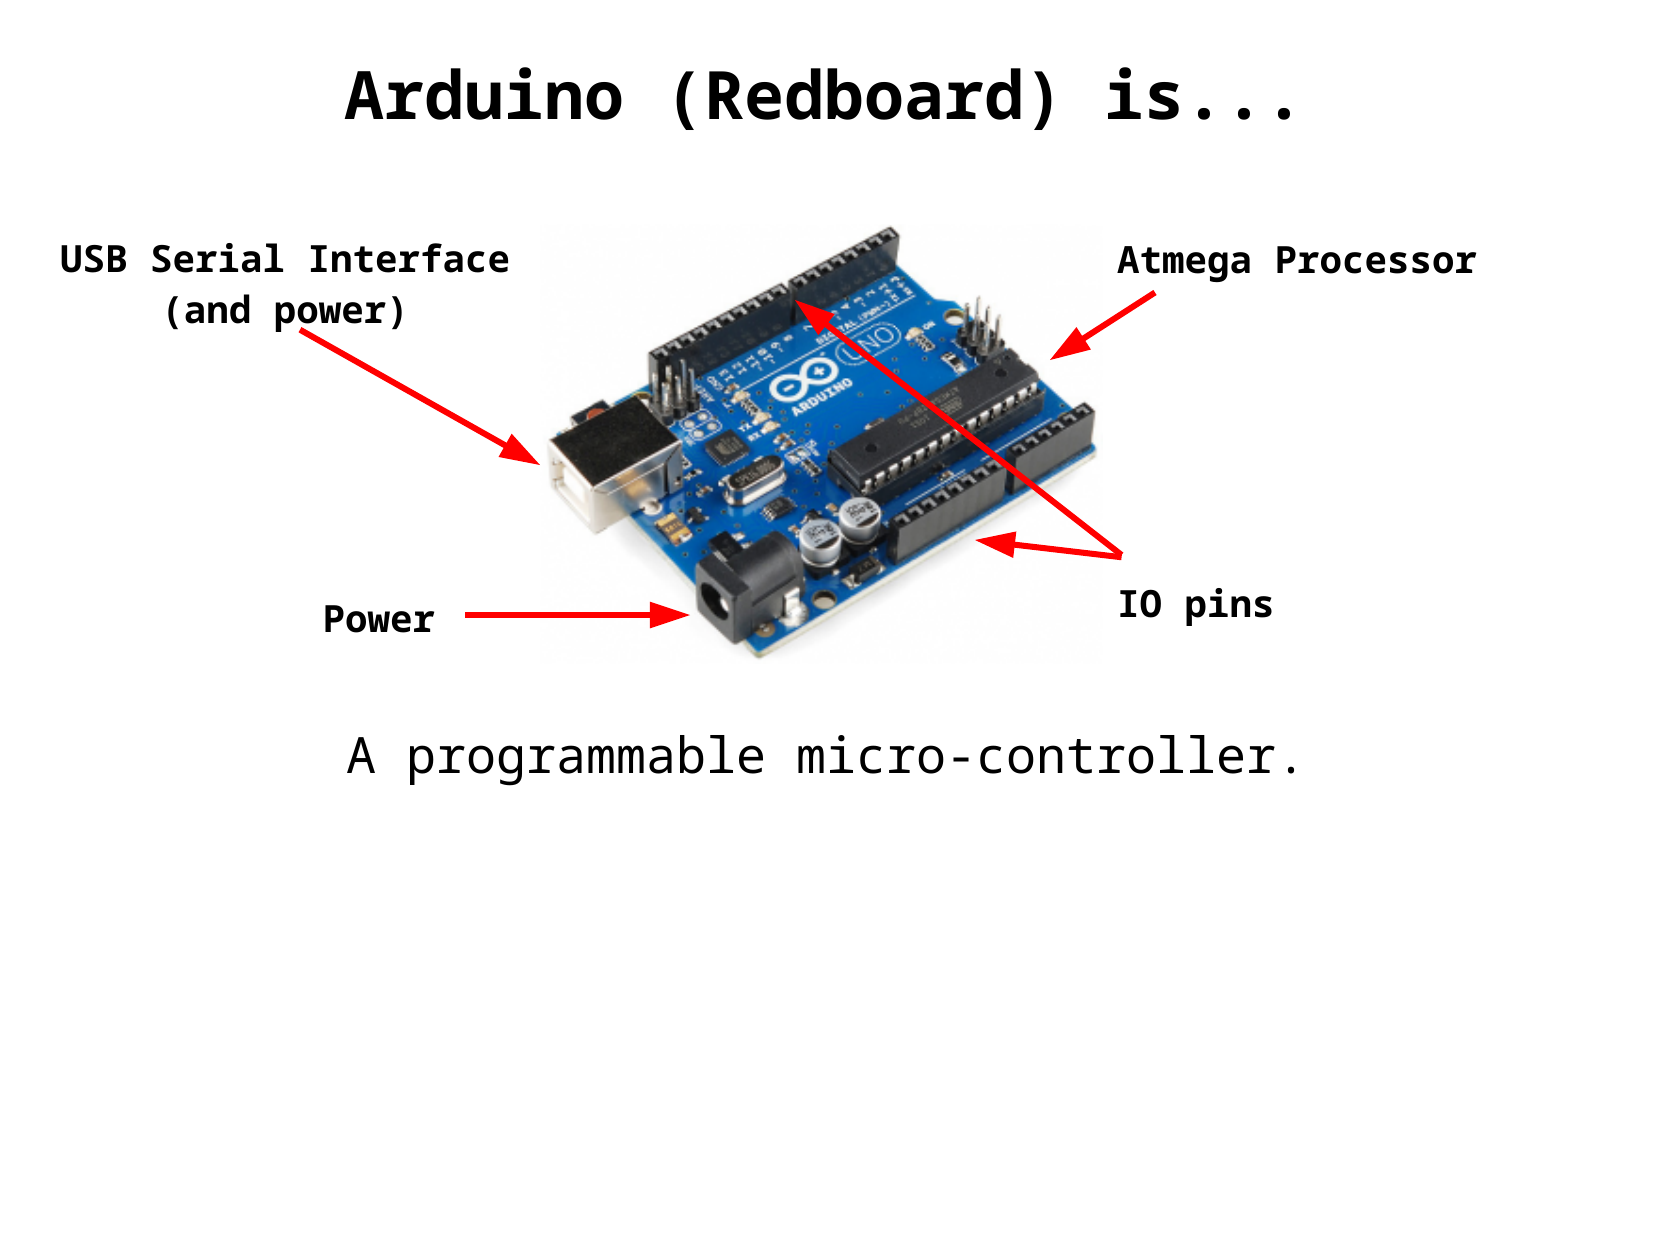

Arduino (Redboard) is...
USB Serial Interface
(and power)
Atmega Processor
IO pins
Power
A programmable micro-controller.